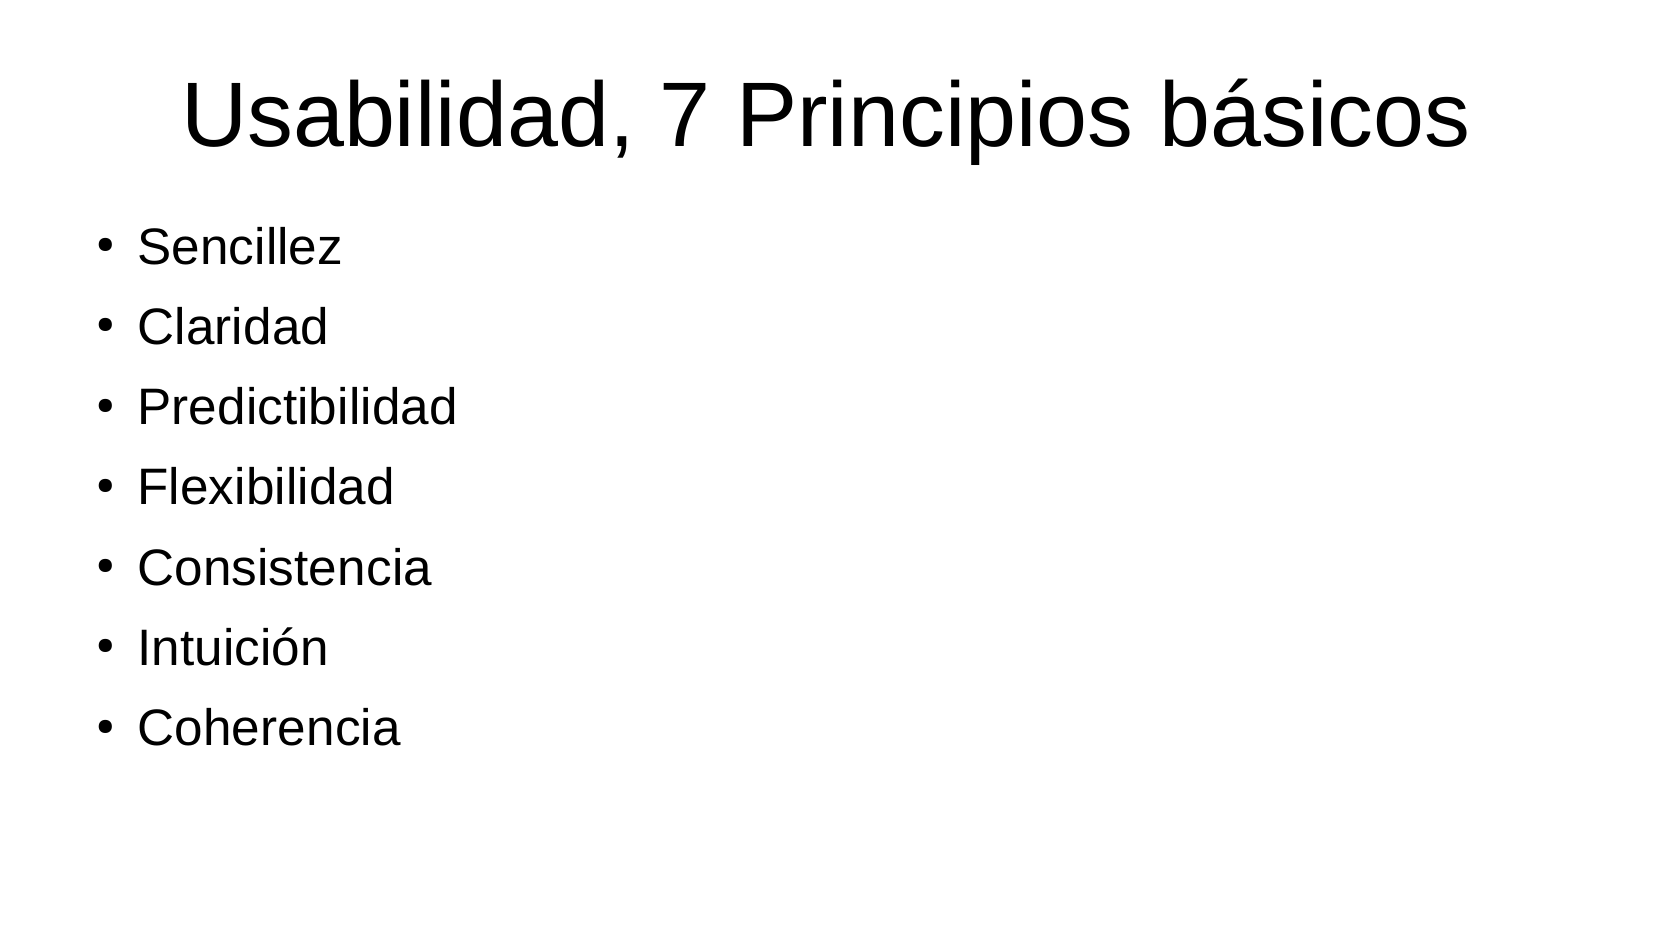

# Usabilidad, 7 Principios básicos
Sencillez
Claridad
Predictibilidad
Flexibilidad
Consistencia
Intuición
Coherencia